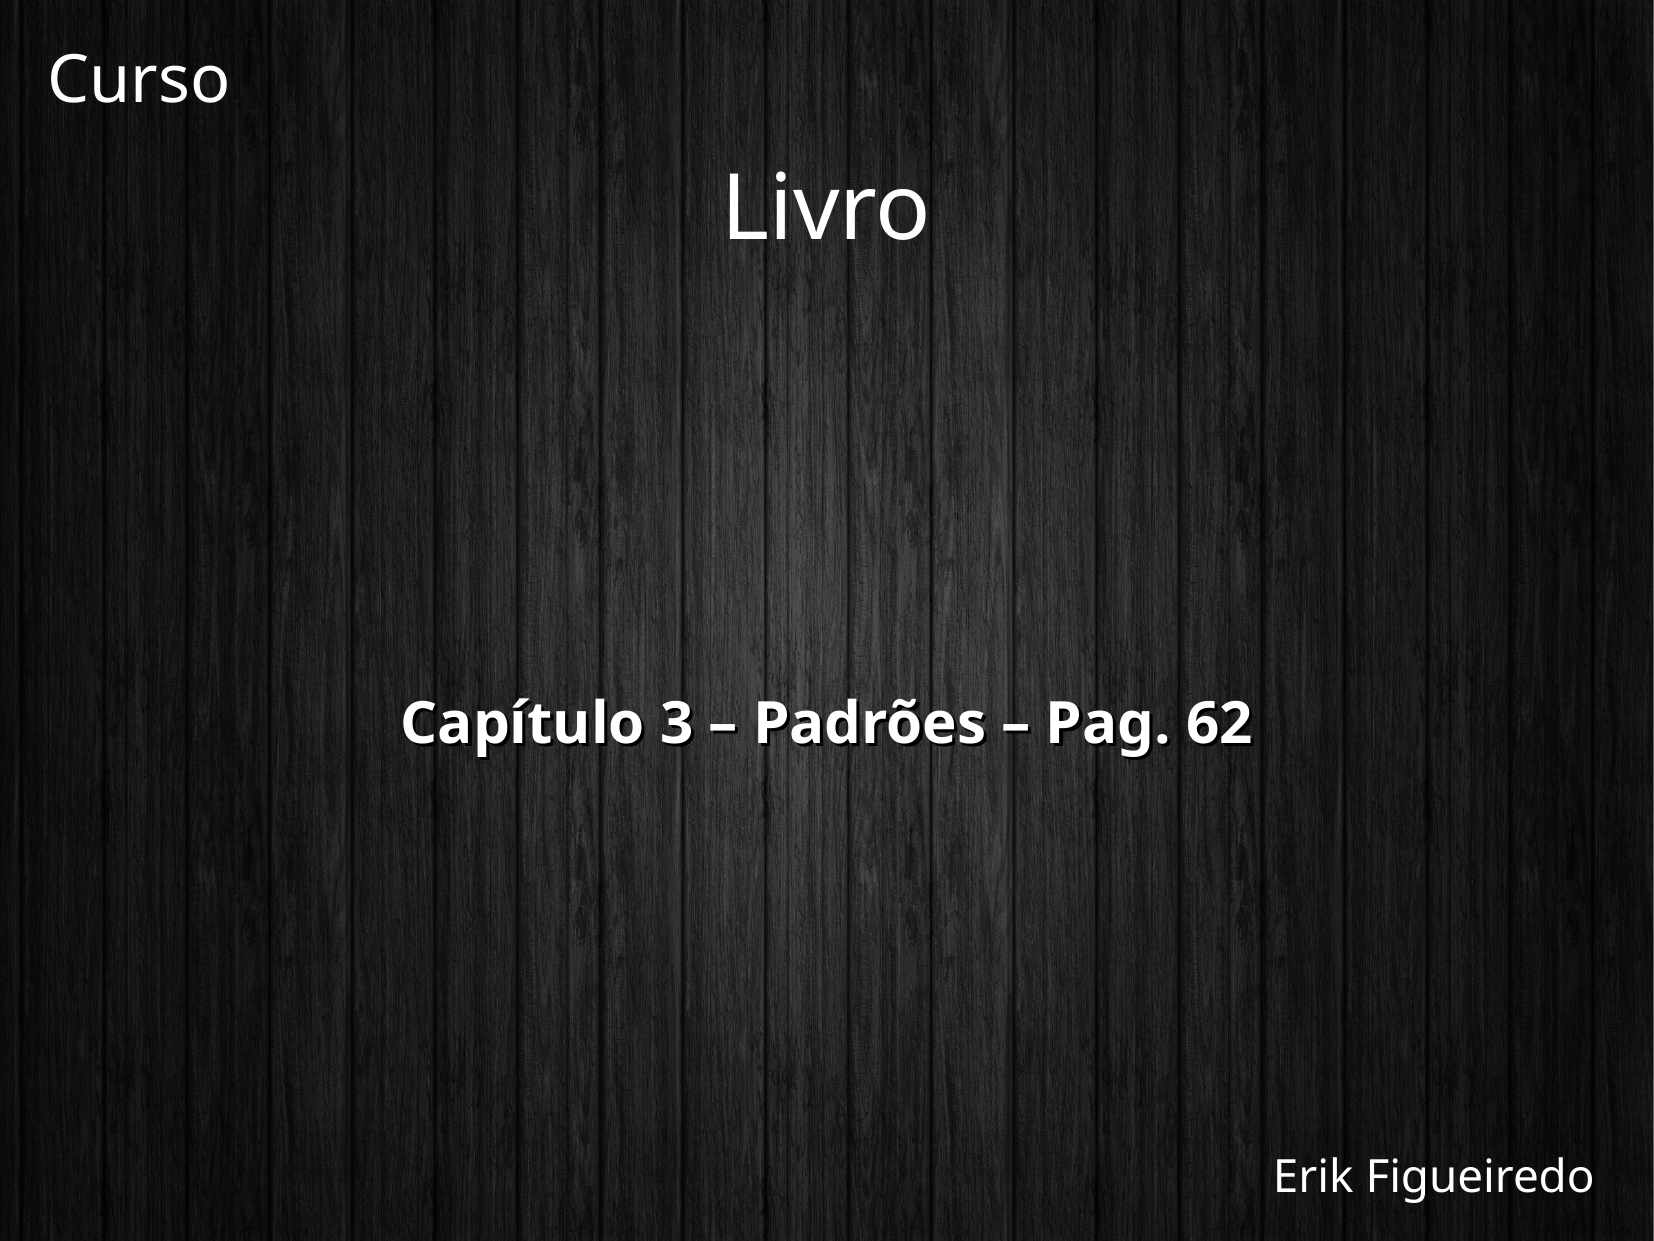

Curso
# Livro
Capítulo 3 – Padrões – Pag. 62
Erik Figueiredo